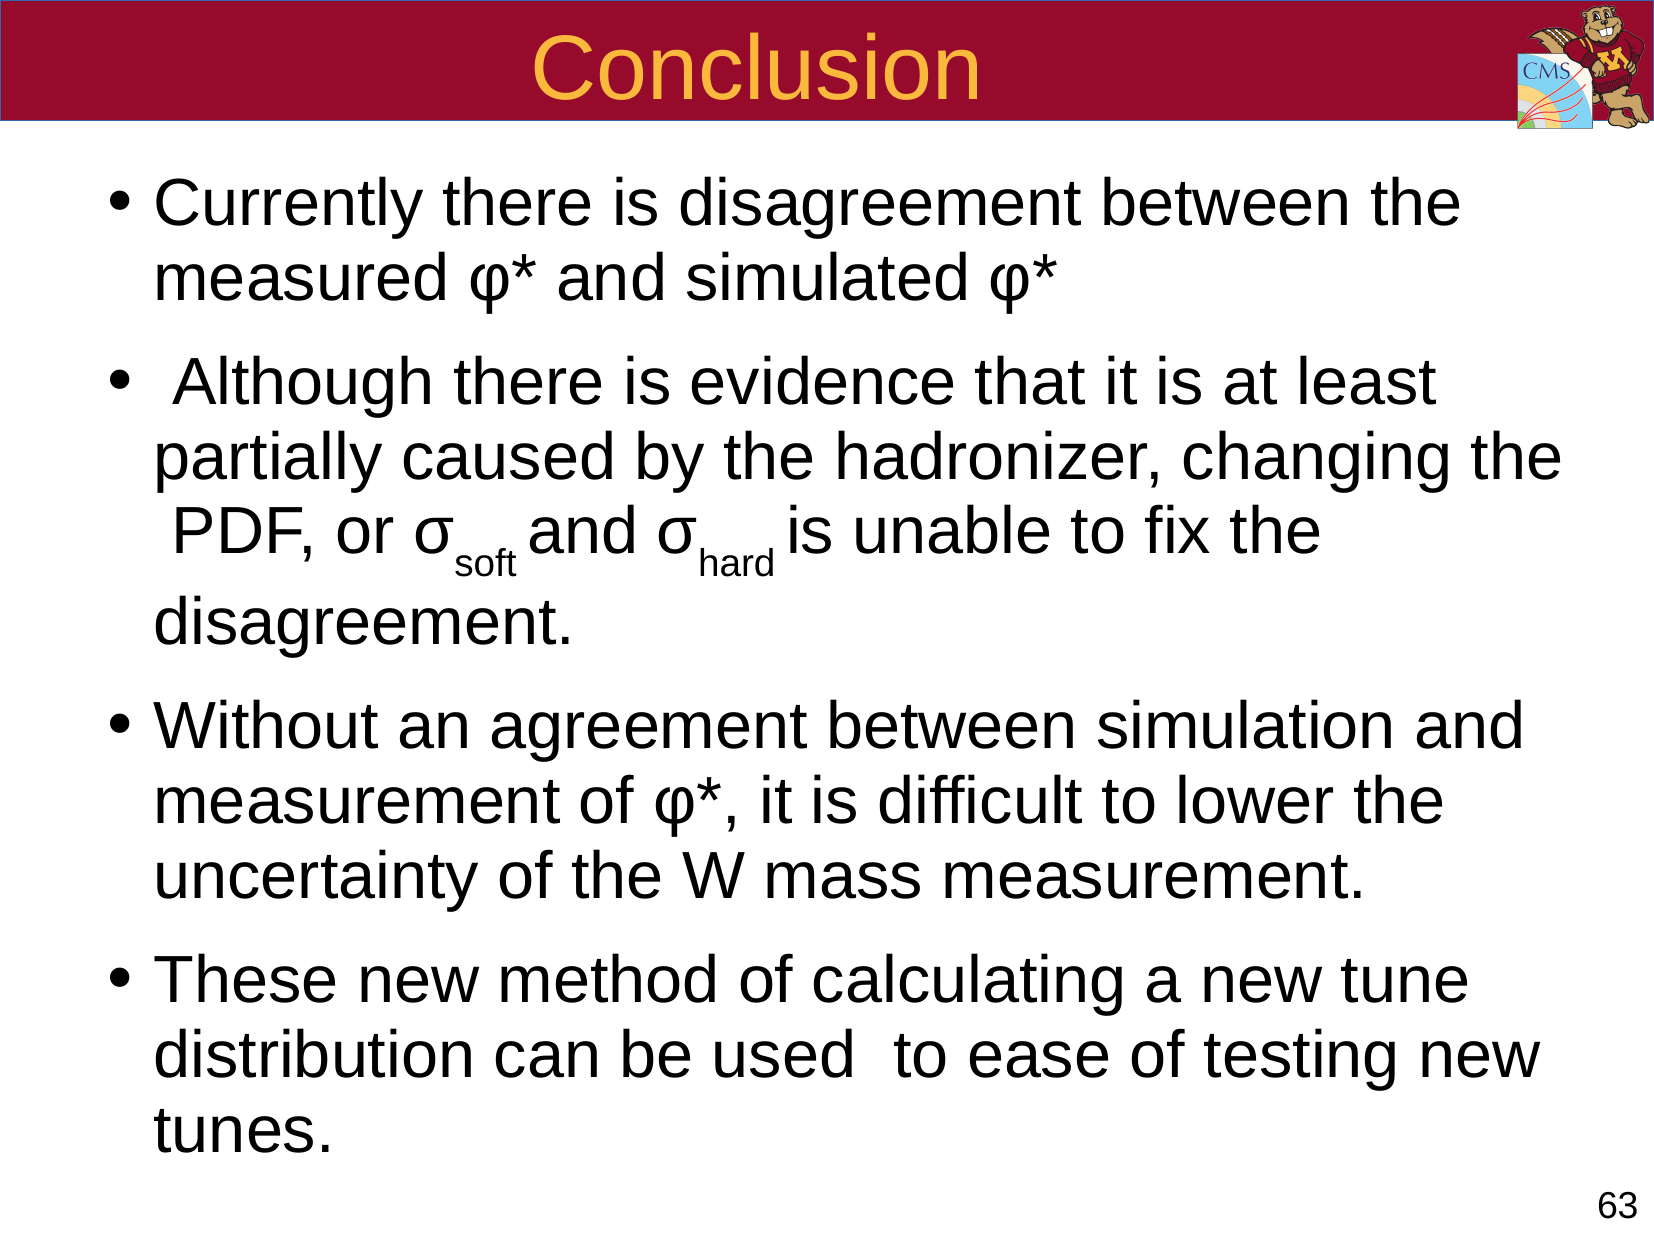

# Conclusion
Currently there is disagreement between the measured φ* and simulated φ*
 Although there is evidence that it is at least partially caused by the hadronizer, changing the PDF, or σsoft and σhard is unable to fix the disagreement.
Without an agreement between simulation and measurement of φ*, it is difficult to lower the uncertainty of the W mass measurement.
These new method of calculating a new tune distribution can be used to ease of testing new tunes.
63